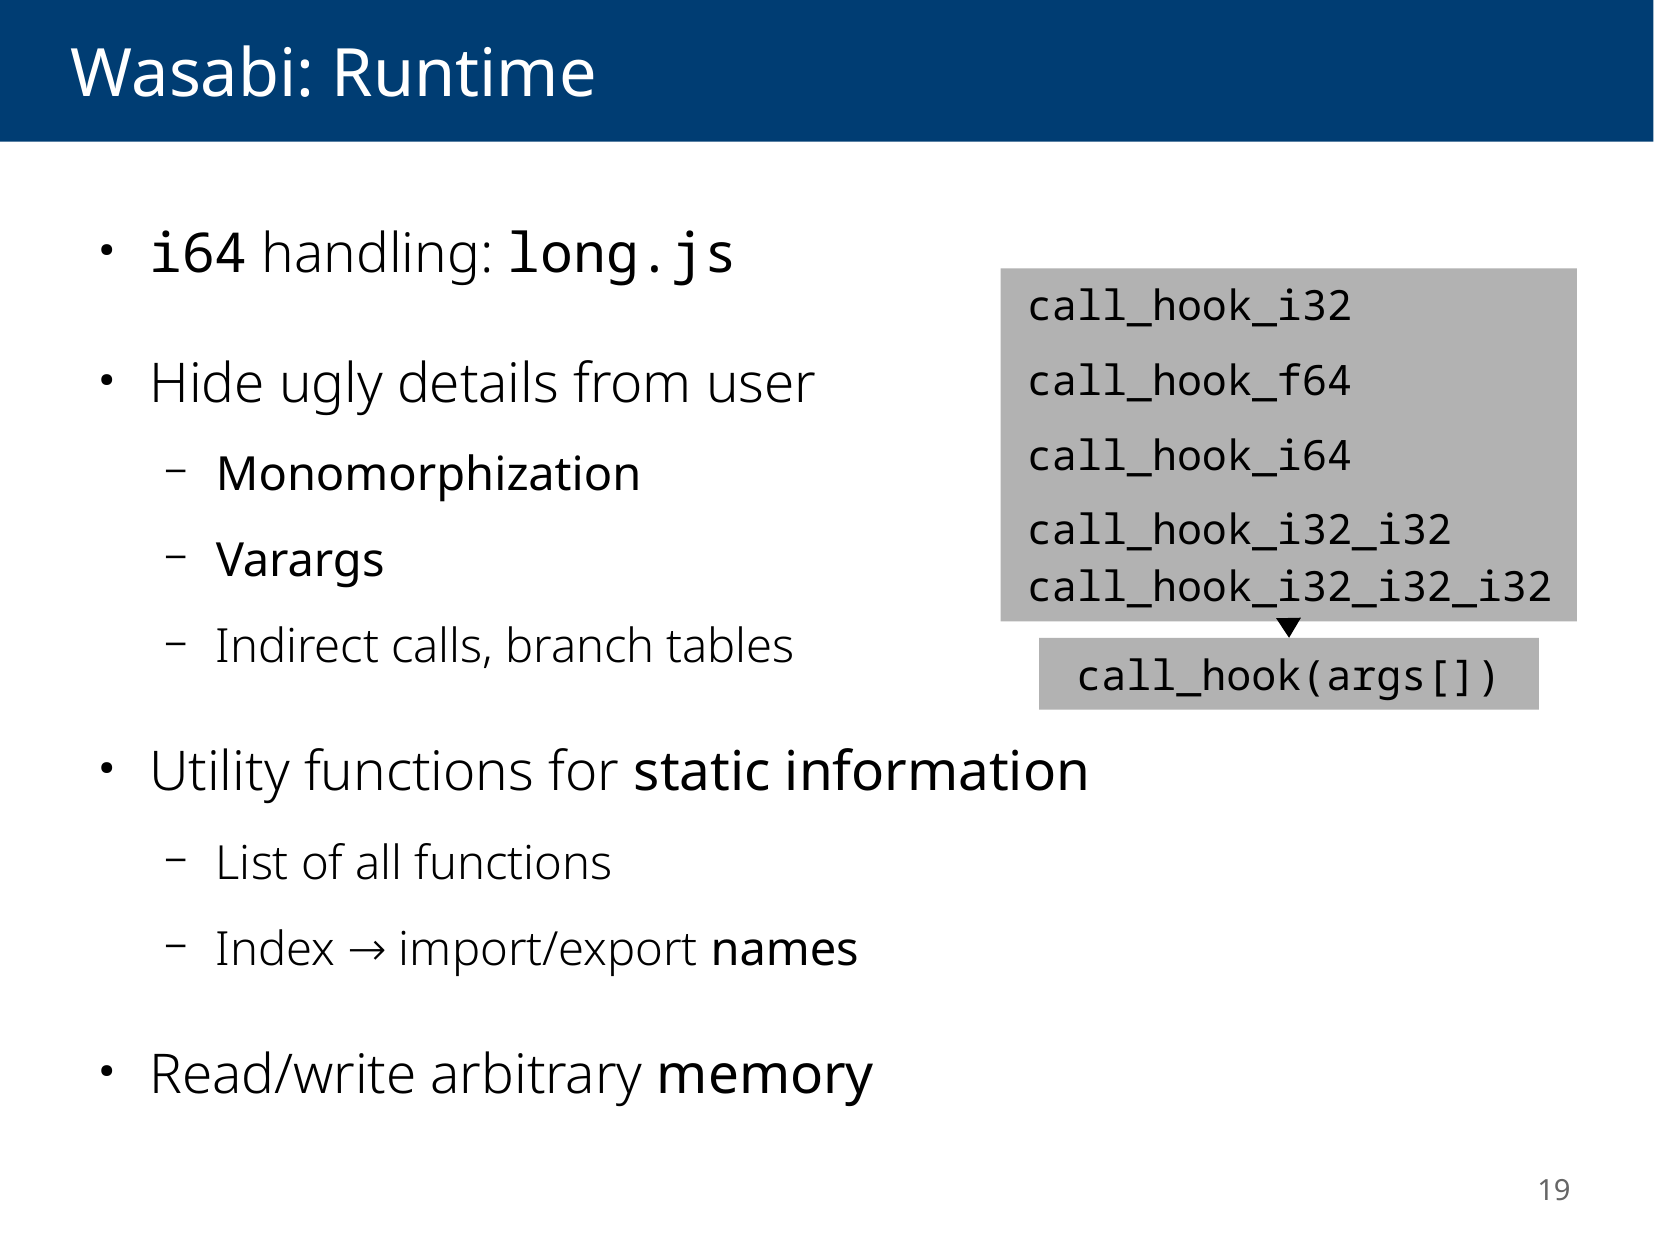

# Wasabi: Runtime
i64 handling: long.js
Hide ugly details from user
Monomorphization
Varargs
Indirect calls, branch tables
Utility functions for static information
List of all functions
Index → import/export names
Read/write arbitrary memory
call_hook_i32
call_hook_f64
call_hook_i64
call_hook_i32_i32
call_hook_i32_i32_i32
call_hook(args[])
19